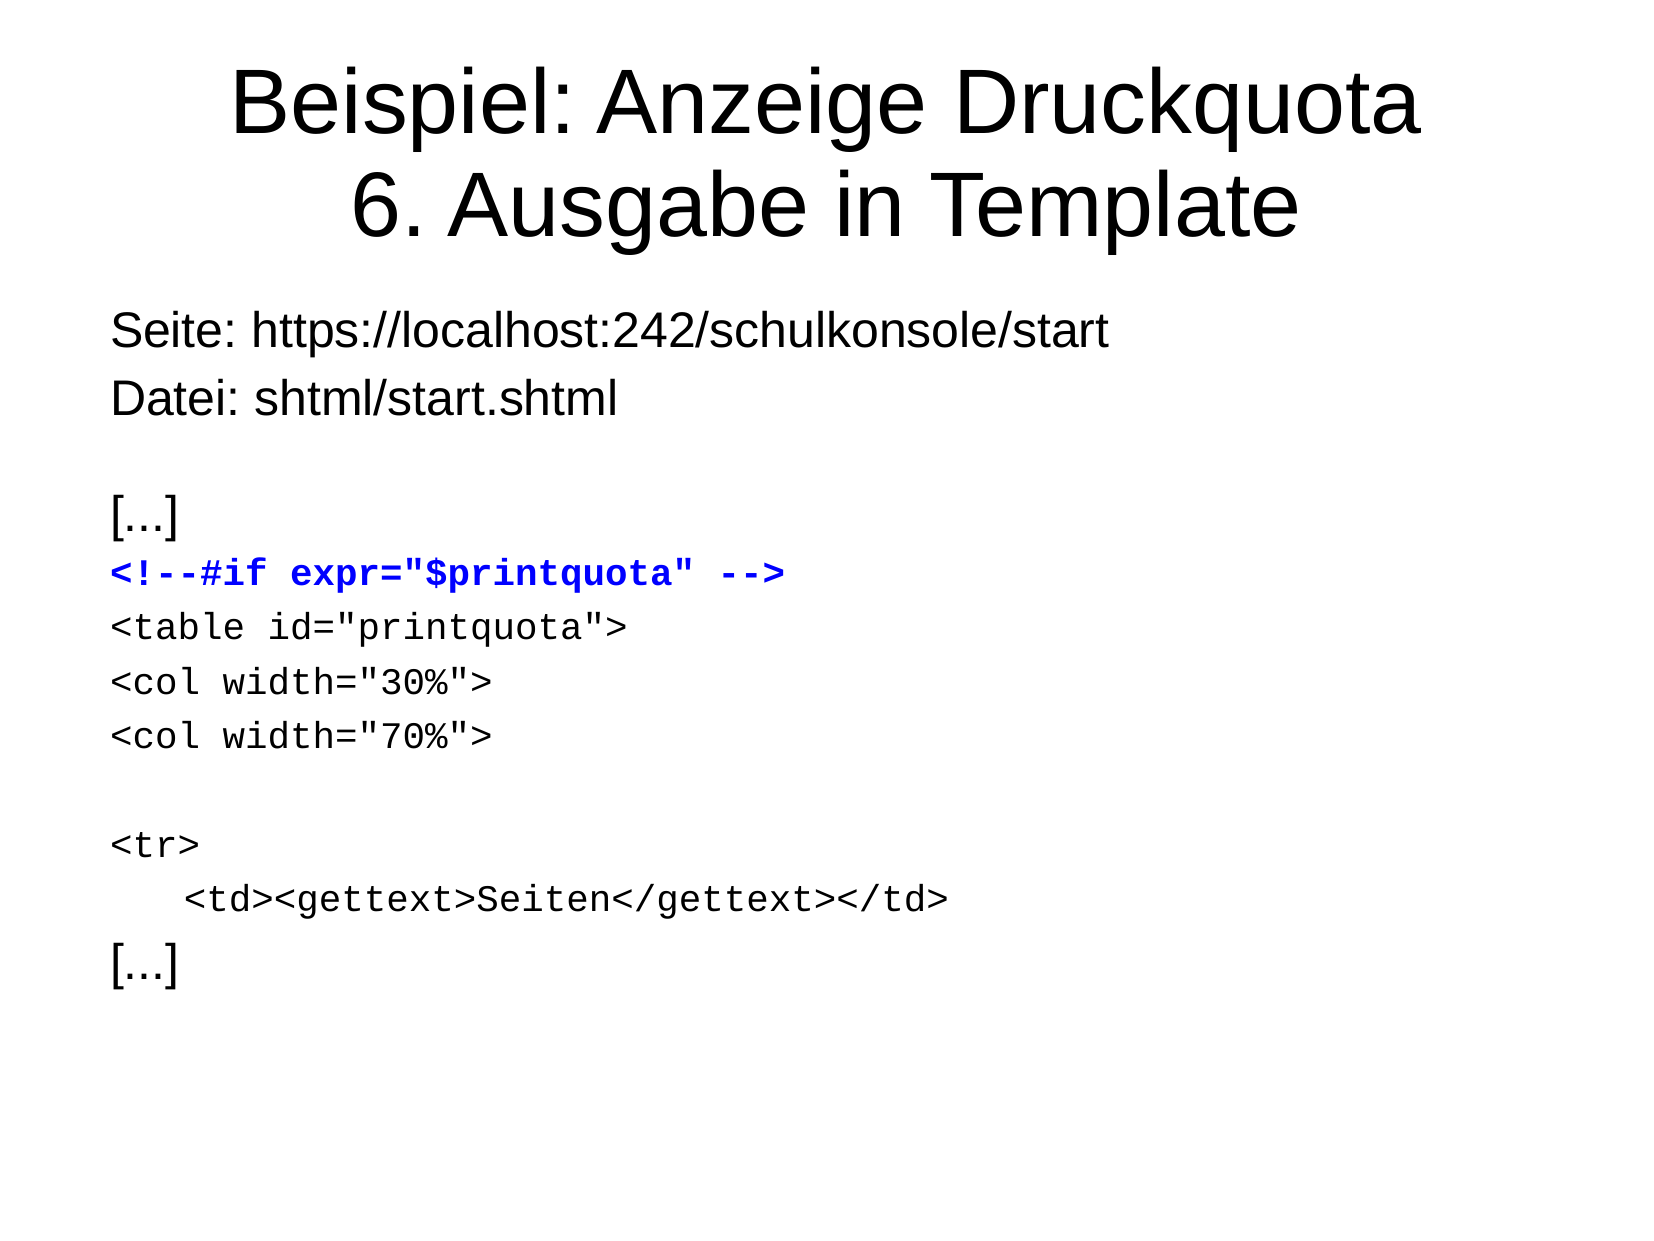

# Beispiel: Anzeige Druckquota 6. Ausgabe in Template
Seite: https://localhost:242/schulkonsole/start
Datei: shtml/start.shtml
[...]
<!--#if expr="$printquota" -->
<table id="printquota">
<col width="30%">
<col width="70%">
<tr>
	<td><gettext>Seiten</gettext></td>
[...]